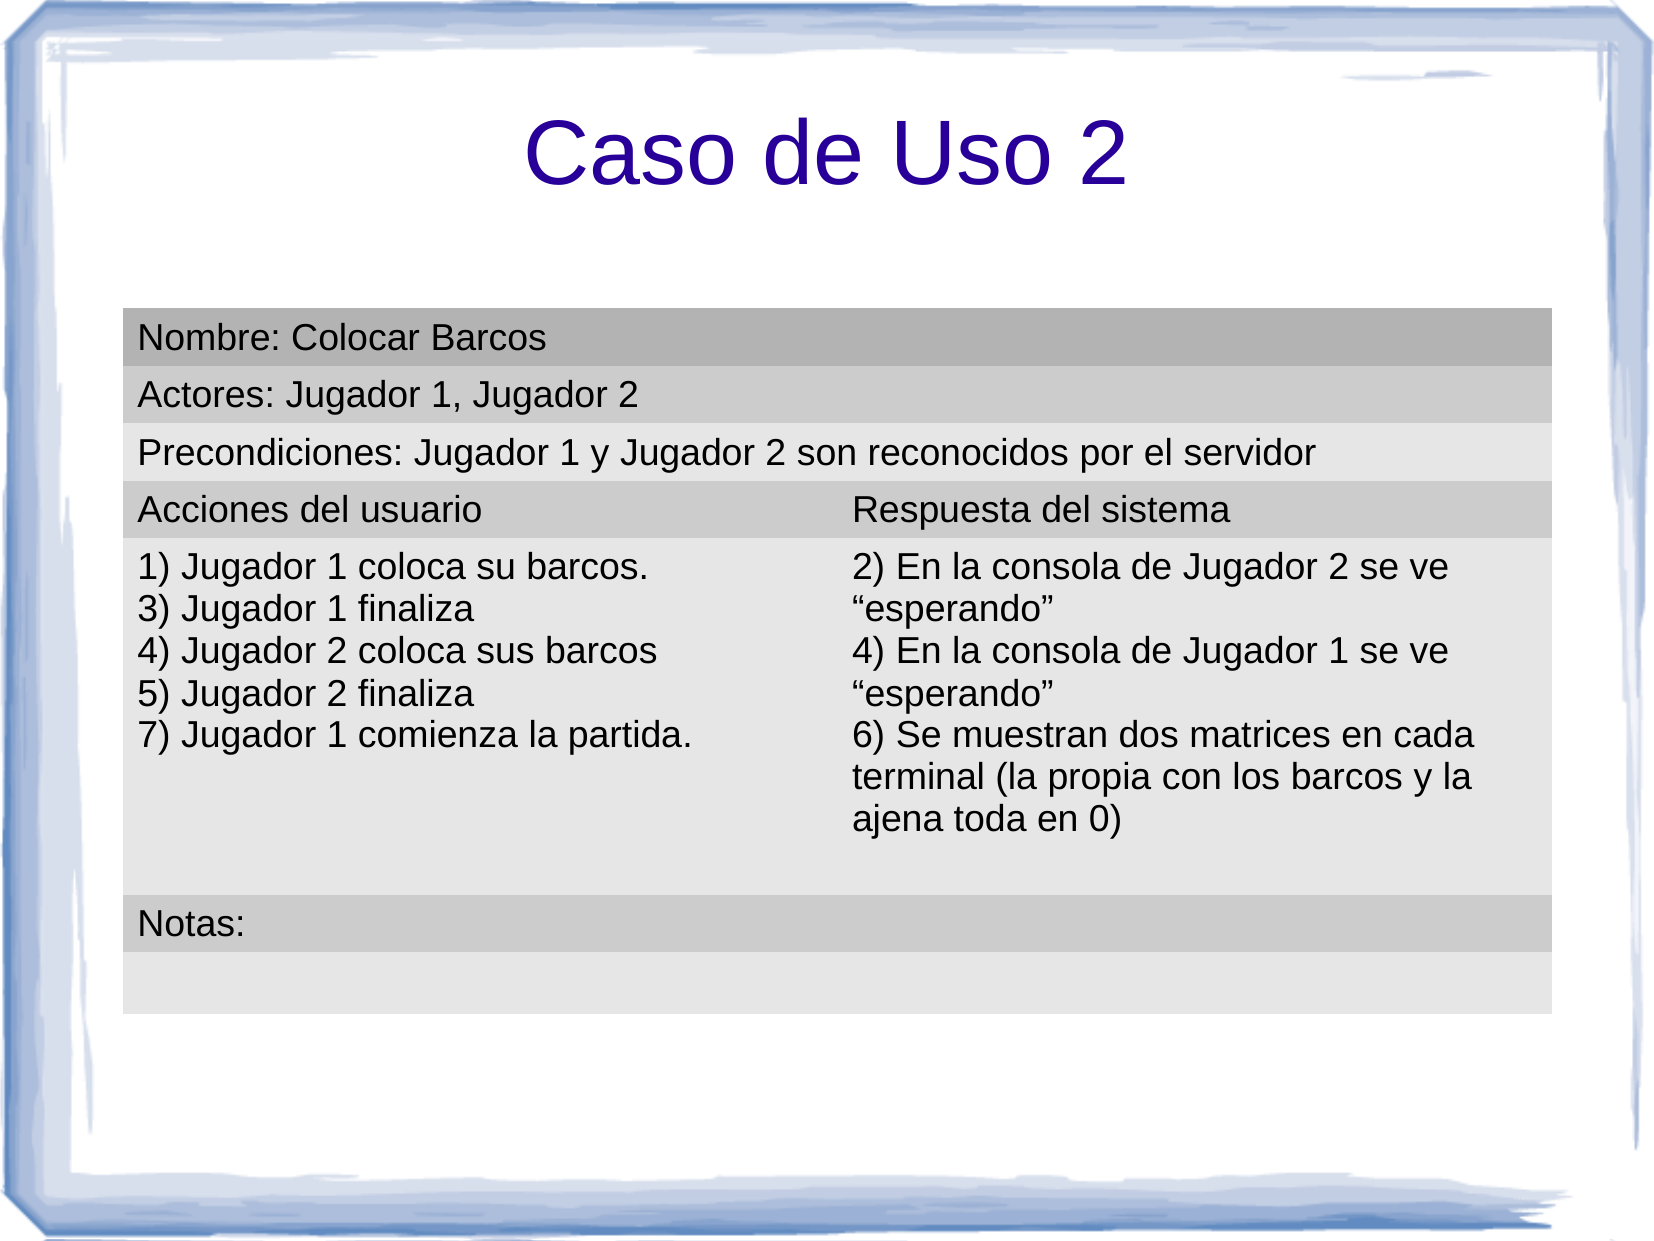

# Caso de Uso 2
| Nombre: Colocar Barcos | |
| --- | --- |
| Actores: Jugador 1, Jugador 2 | |
| Precondiciones: Jugador 1 y Jugador 2 son reconocidos por el servidor | |
| Acciones del usuario | Respuesta del sistema |
| 1) Jugador 1 coloca su barcos. 3) Jugador 1 finaliza 4) Jugador 2 coloca sus barcos 5) Jugador 2 finaliza 7) Jugador 1 comienza la partida. | 2) En la consola de Jugador 2 se ve “esperando” 4) En la consola de Jugador 1 se ve “esperando” 6) Se muestran dos matrices en cada terminal (la propia con los barcos y la ajena toda en 0) |
| Notas: | |
| | |